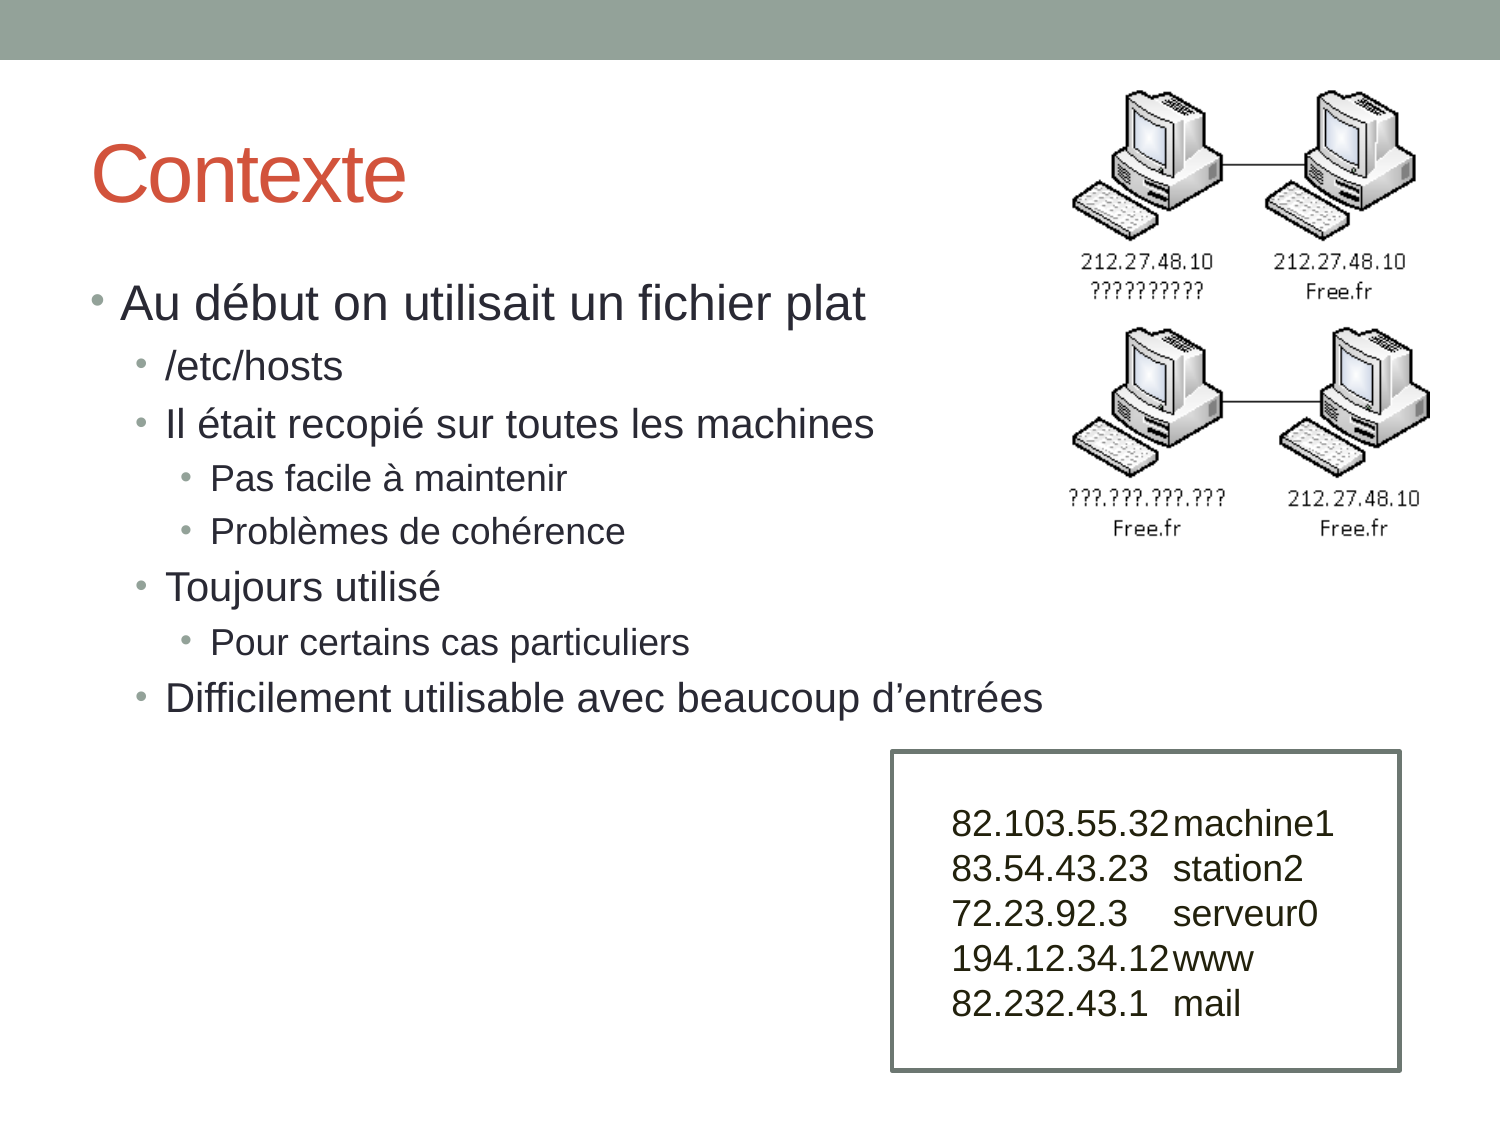

# Contexte
Au début on utilisait un fichier plat
/etc/hosts
Il était recopié sur toutes les machines
Pas facile à maintenir
Problèmes de cohérence
Toujours utilisé
Pour certains cas particuliers
Difficilement utilisable avec beaucoup d’entrées
82.103.55.32	machine1
83.54.43.23	station2
72.23.92.3	serveur0
194.12.34.12	www
82.232.43.1	mail